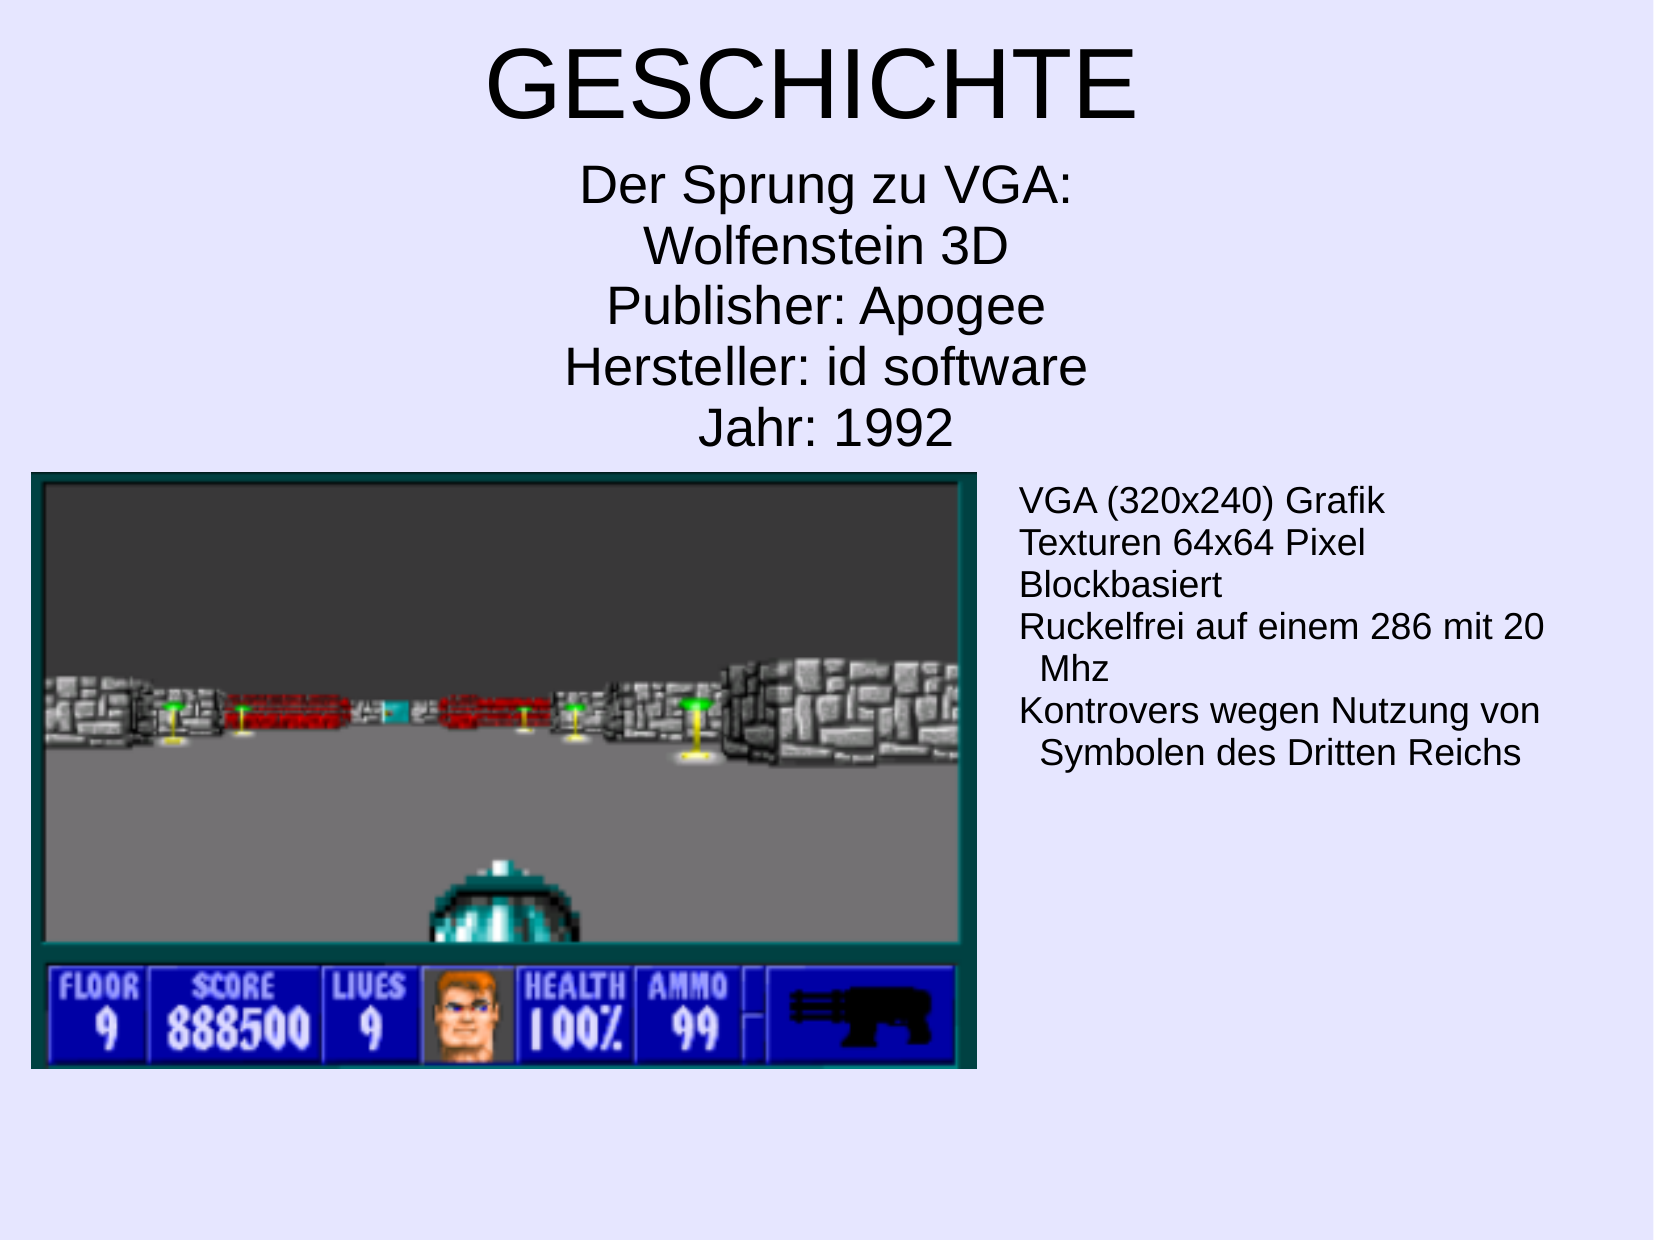

GESCHICHTE
Der Sprung zu VGA:
Wolfenstein 3D
Publisher: Apogee
Hersteller: id software
Jahr: 1992
VGA (320x240) Grafik
Texturen 64x64 Pixel
Blockbasiert
Ruckelfrei auf einem 286 mit 20 Mhz
Kontrovers wegen Nutzung von Symbolen des Dritten Reichs